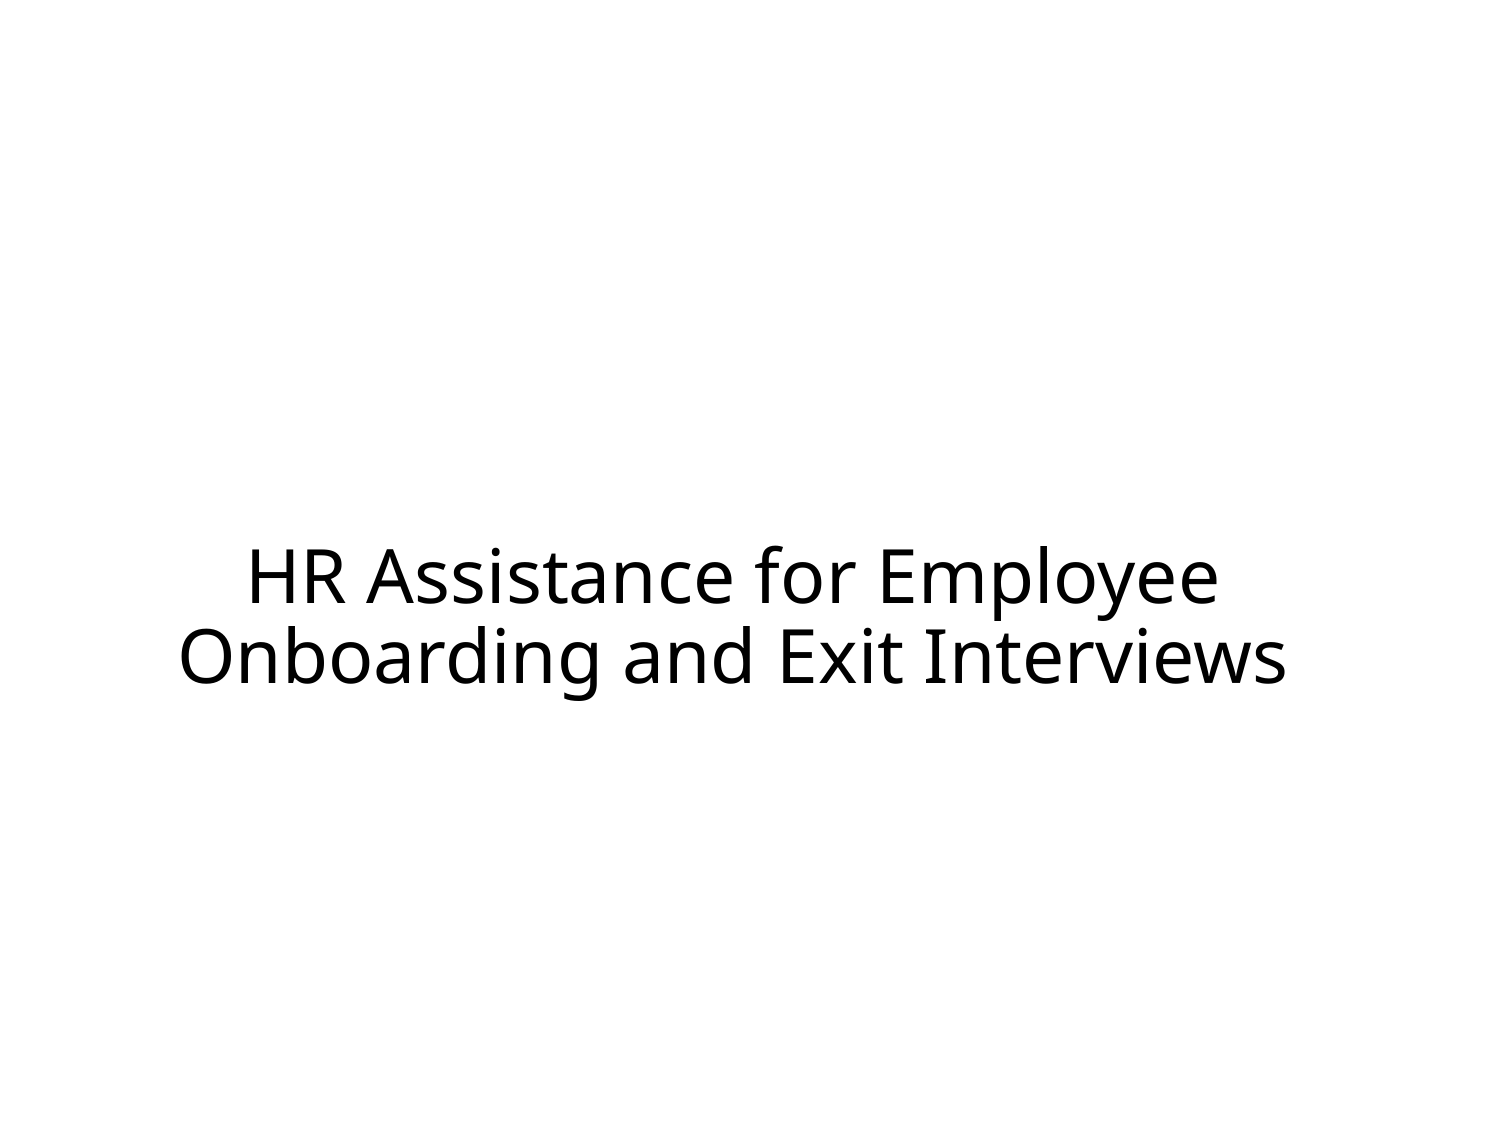

# HR Assistance for Employee Onboarding and Exit Interviews